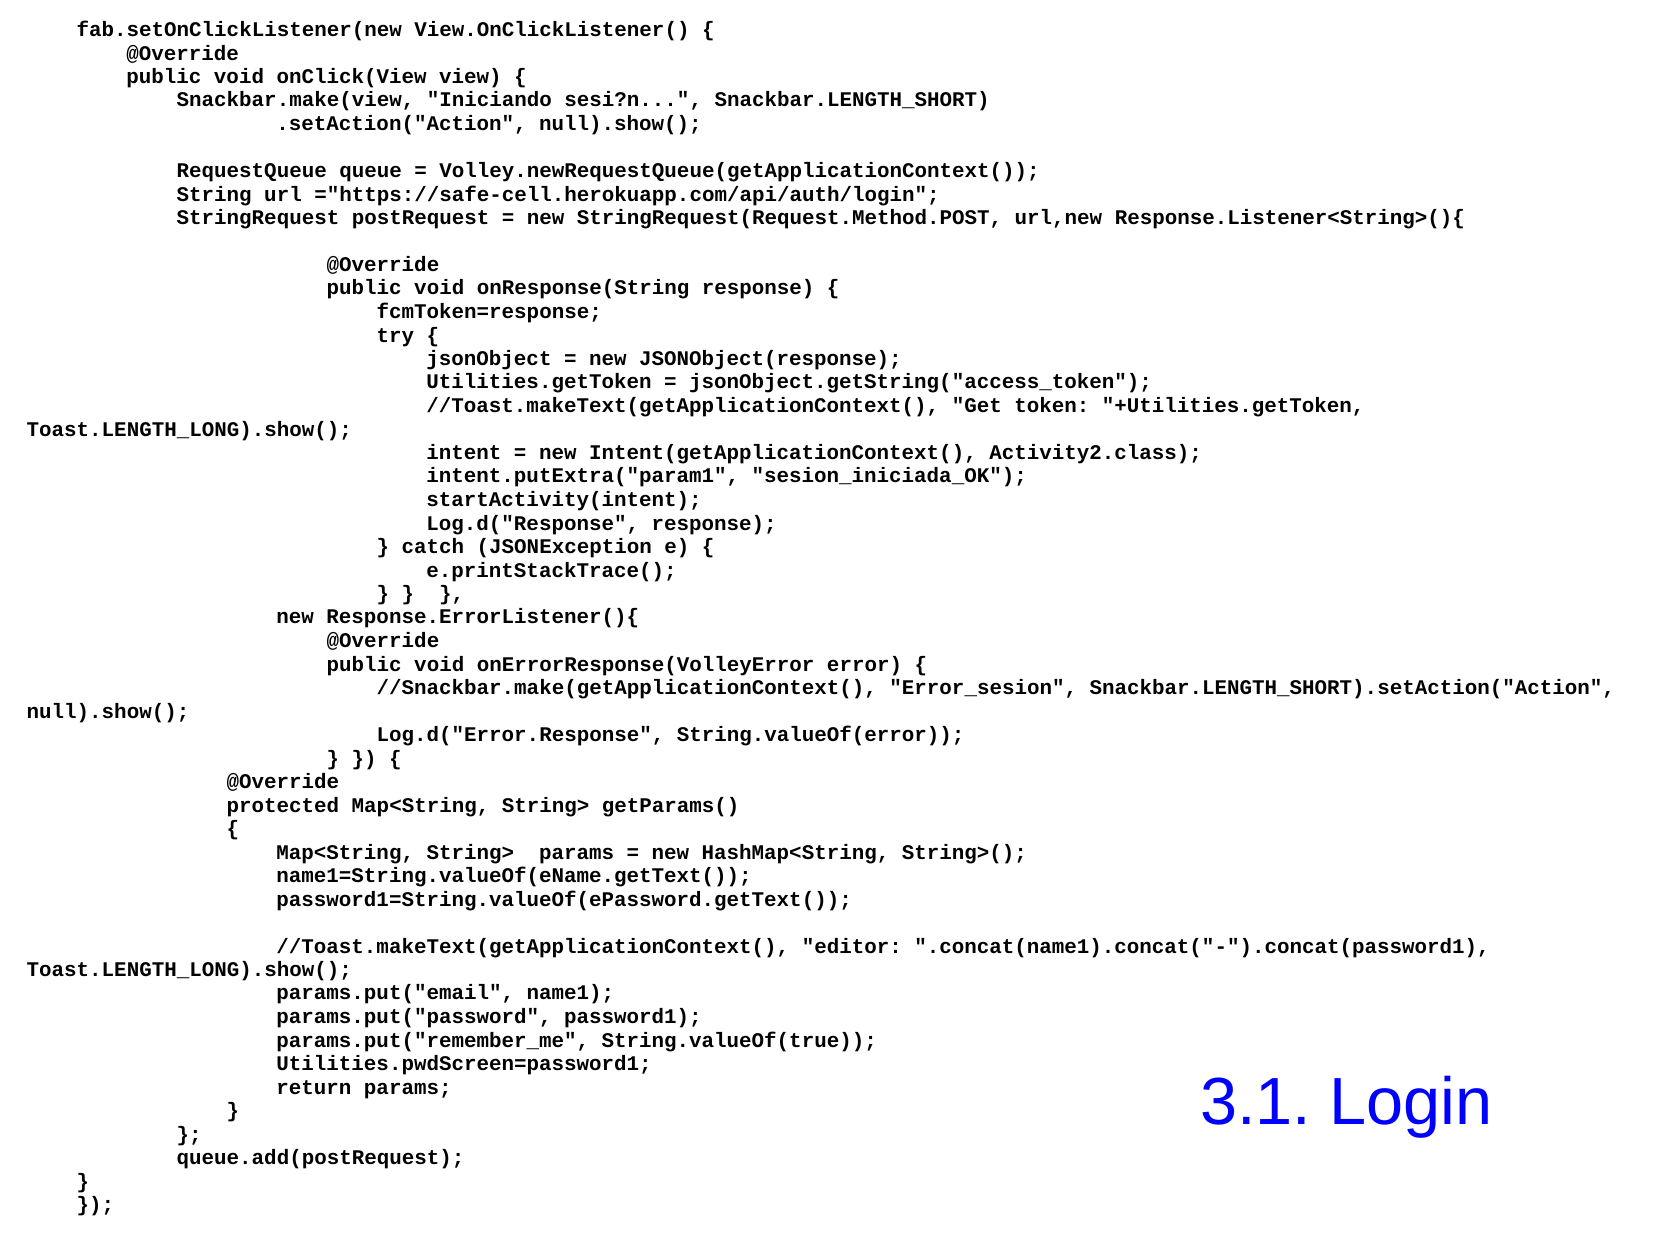

fab.setOnClickListener(new View.OnClickListener() {
 @Override
 public void onClick(View view) {
 Snackbar.make(view, "Iniciando sesi?n...", Snackbar.LENGTH_SHORT)
 .setAction("Action", null).show();
 RequestQueue queue = Volley.newRequestQueue(getApplicationContext());
 String url ="https://safe-cell.herokuapp.com/api/auth/login";
 StringRequest postRequest = new StringRequest(Request.Method.POST, url,new Response.Listener<String>(){
 @Override
 public void onResponse(String response) {
 fcmToken=response;
 try {
 jsonObject = new JSONObject(response);
 Utilities.getToken = jsonObject.getString("access_token");
 //Toast.makeText(getApplicationContext(), "Get token: "+Utilities.getToken, Toast.LENGTH_LONG).show();
 intent = new Intent(getApplicationContext(), Activity2.class);
 intent.putExtra("param1", "sesion_iniciada_OK");
 startActivity(intent);
 Log.d("Response", response);
 } catch (JSONException e) {
 e.printStackTrace();
 } } },
 new Response.ErrorListener(){
 @Override
 public void onErrorResponse(VolleyError error) {
 //Snackbar.make(getApplicationContext(), "Error_sesion", Snackbar.LENGTH_SHORT).setAction("Action", null).show();
 Log.d("Error.Response", String.valueOf(error));
 } }) {
 @Override
 protected Map<String, String> getParams()
 {
 Map<String, String> params = new HashMap<String, String>();
 name1=String.valueOf(eName.getText());
 password1=String.valueOf(ePassword.getText());
 //Toast.makeText(getApplicationContext(), "editor: ".concat(name1).concat("-").concat(password1), Toast.LENGTH_LONG).show();
 params.put("email", name1);
 params.put("password", password1);
 params.put("remember_me", String.valueOf(true));
 Utilities.pwdScreen=password1;
 return params;
 }
 };
 queue.add(postRequest);
 }
 });
# 3.1. Login